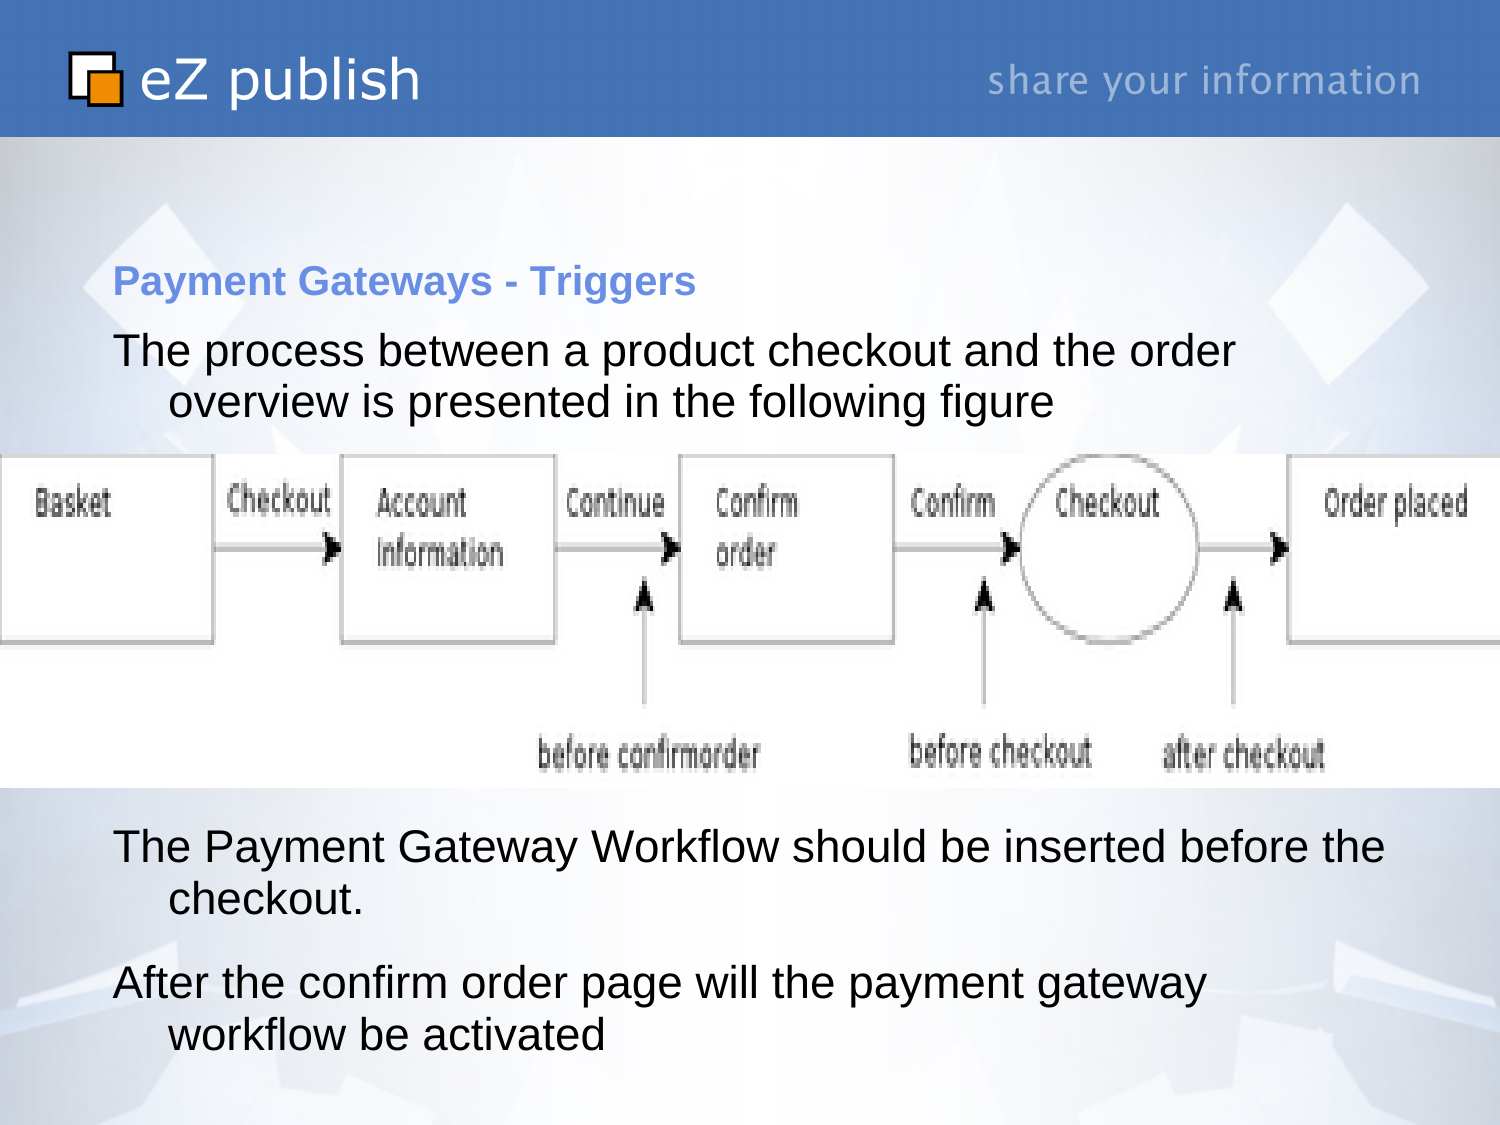

# Payment Gateways - Triggers
The process between a product checkout and the order overview is presented in the following figure
The Payment Gateway Workflow should be inserted before the checkout.
After the confirm order page will the payment gateway workflow be activated